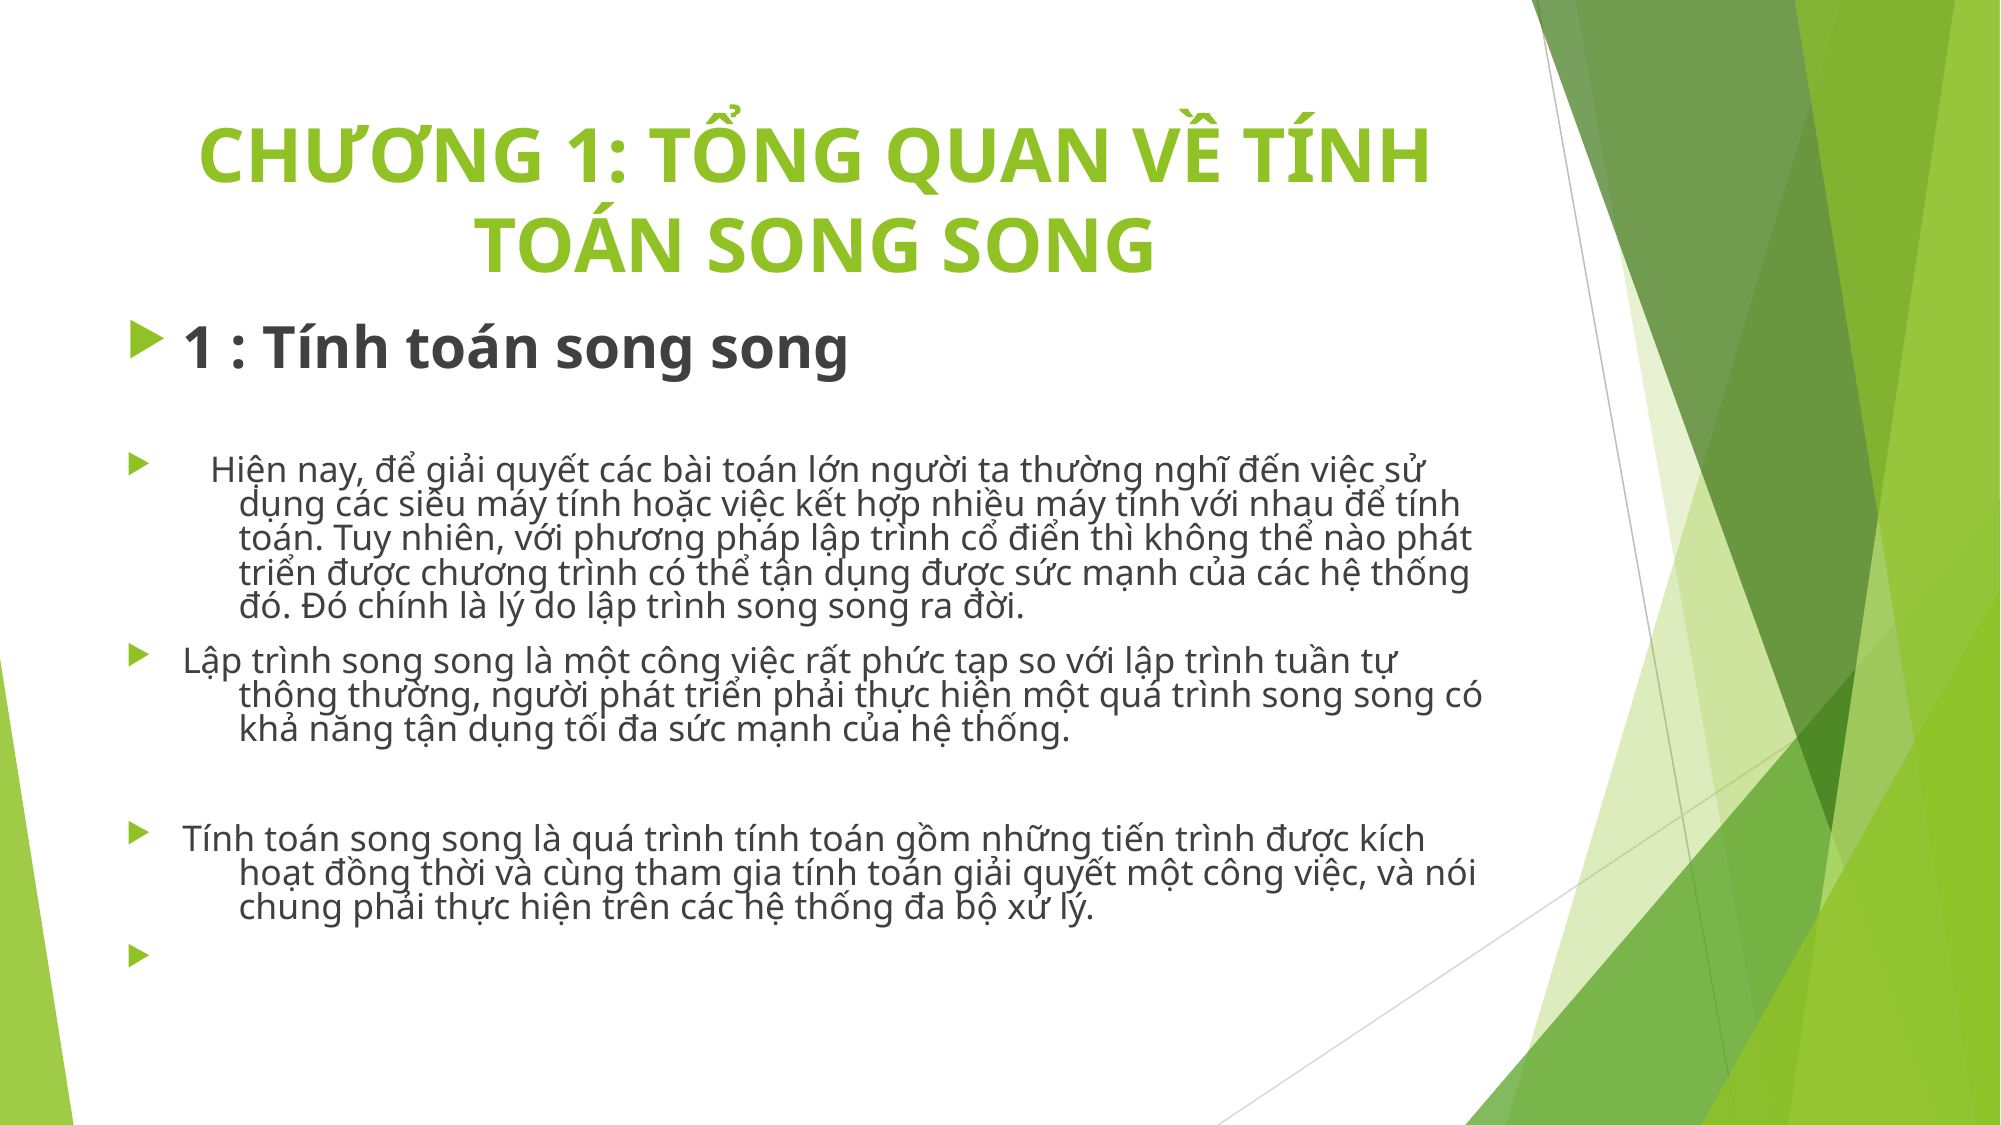

# CHƯƠNG 1: TỔNG QUAN VỀ TÍNH TOÁN SONG SONG
1 : Tính toán song song
 Hiện nay, để giải quyết các bài toán lớn người ta thường nghĩ đến việc sử dụng các siêu máy tính hoặc việc kết hợp nhiều máy tính với nhau để tính toán. Tuy nhiên, với phương pháp lập trình cổ điển thì không thể nào phát triển được chương trình có thể tận dụng được sức mạnh của các hệ thống đó. Đó chính là lý do lập trình song song ra đời.
Lập trình song song là một công việc rất phức tạp so với lập trình tuần tự thông thường, người phát triển phải thực hiện một quá trình song song có khả năng tận dụng tối đa sức mạnh của hệ thống.
Tính toán song song là quá trình tính toán gồm những tiến trình được kích hoạt đồng thời và cùng tham gia tính toán giải quyết một công việc, và nói chung phải thực hiện trên các hệ thống đa bộ xử lý.